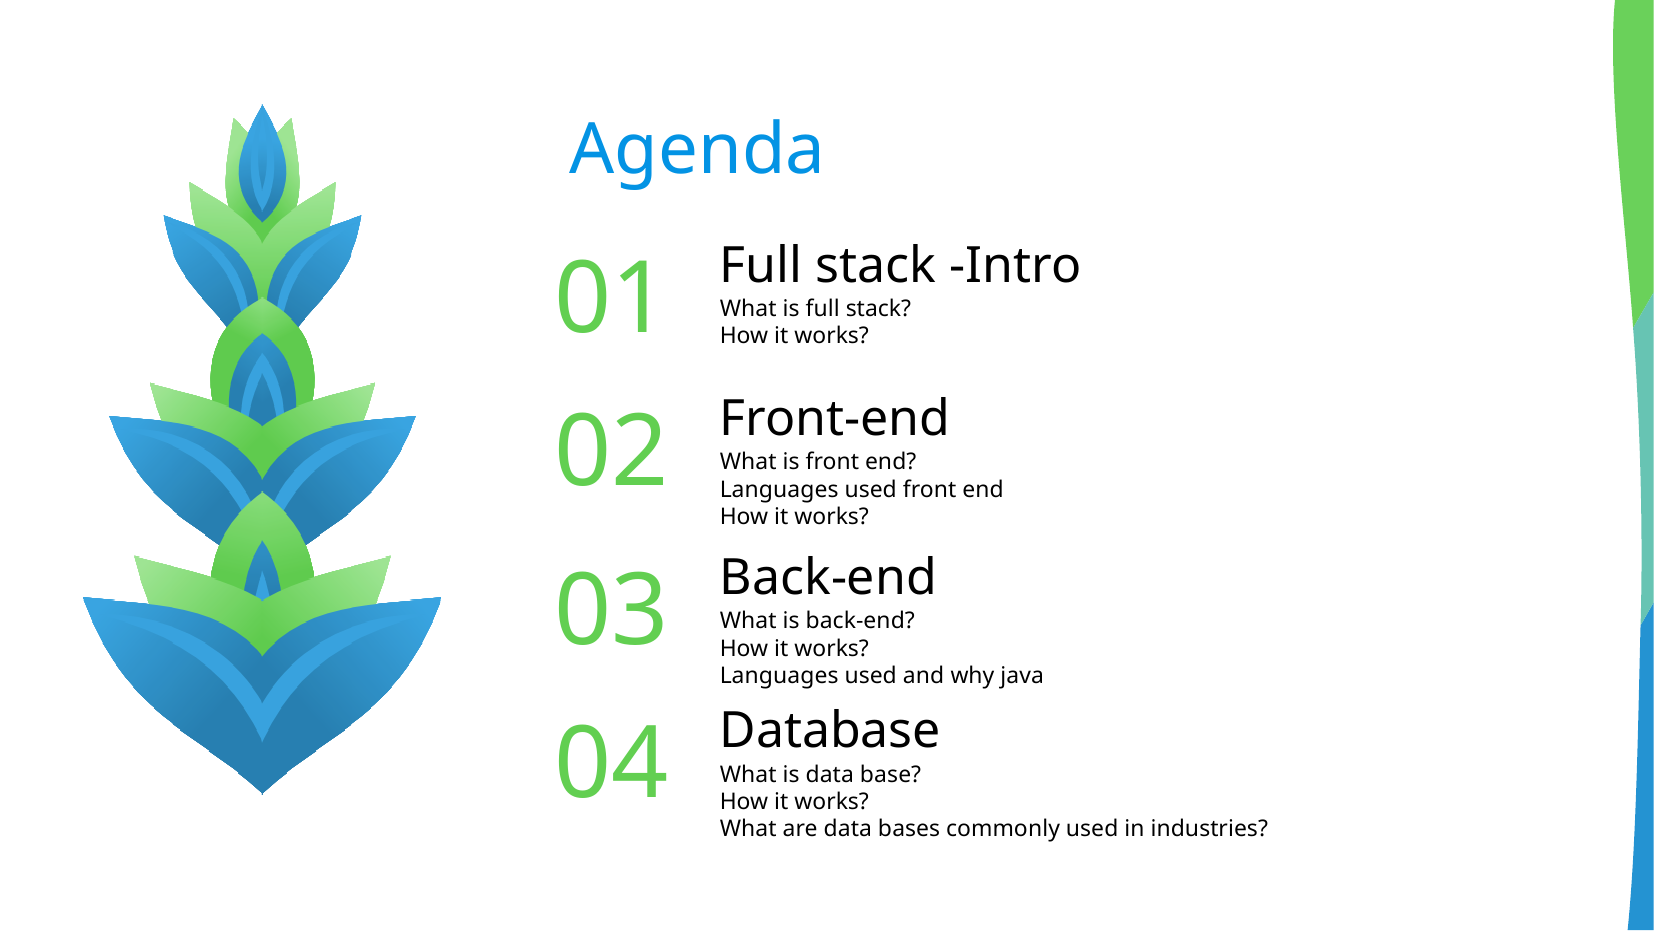

Agenda
01
Full stack -Intro
What is full stack?
How it works?
02
Front-end
What is front end?
Languages used front end
How it works?
03
Back-end
What is back-end?
How it works?
Languages used and why java
04
Database
What is data base?
How it works?
What are data bases commonly used in industries?